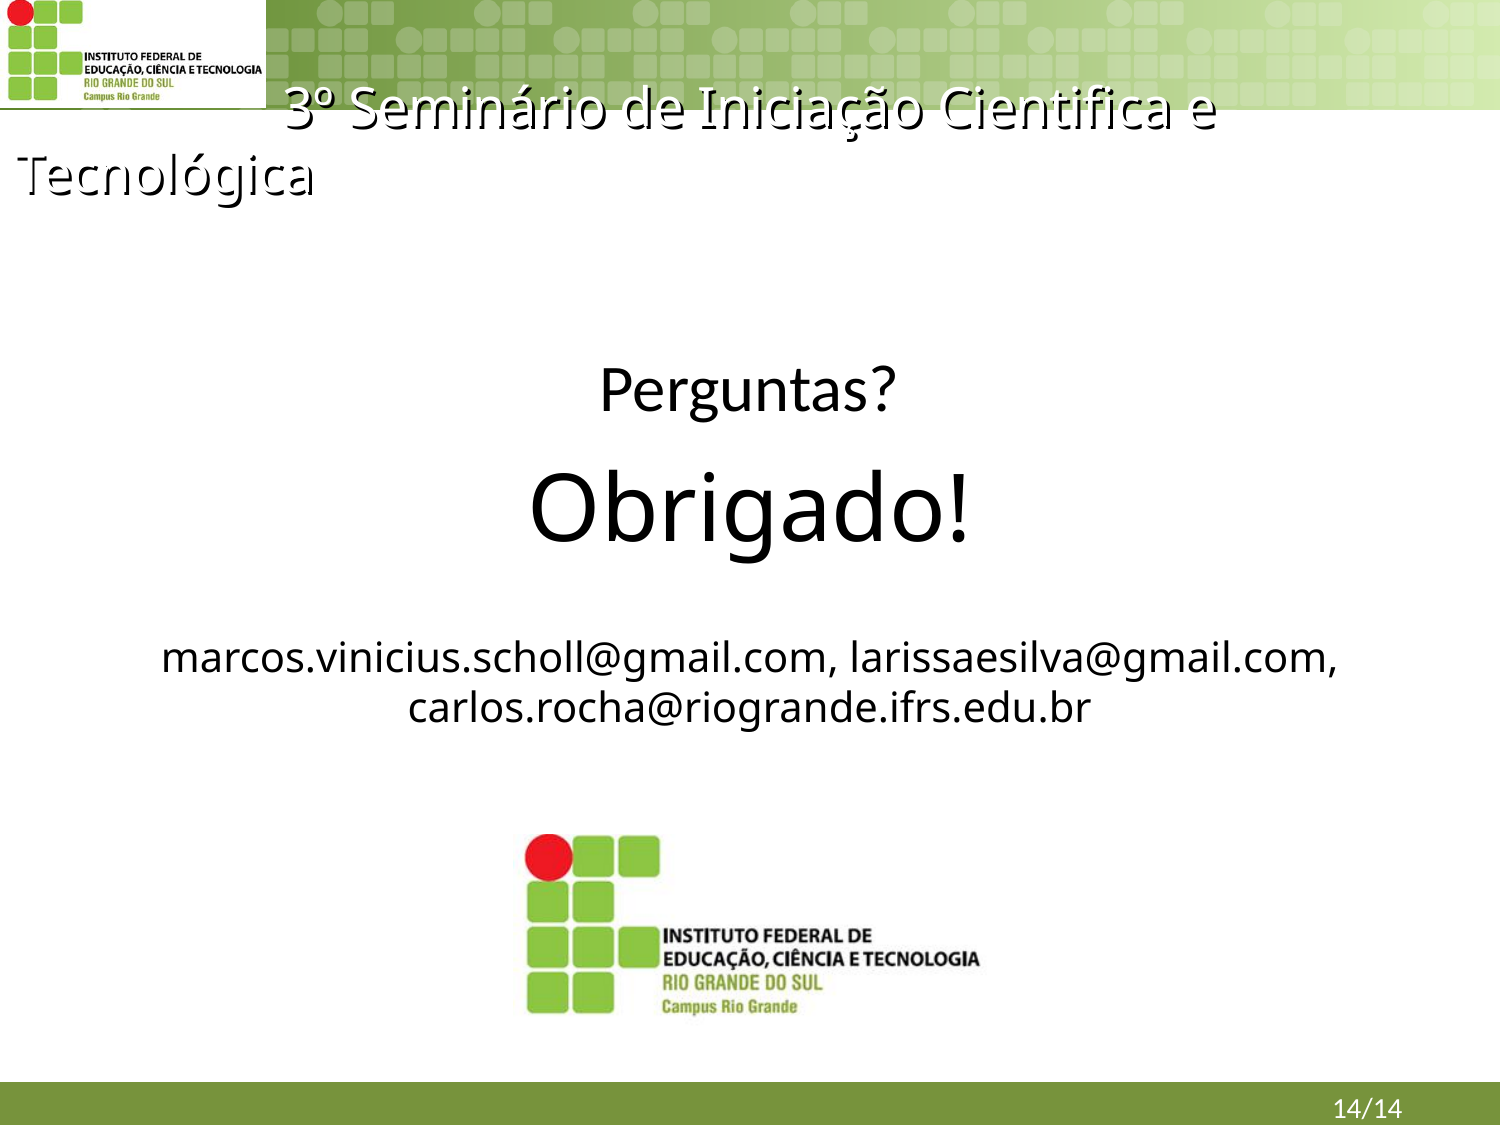

3º Seminário de Iniciação Cientifica e Tecnológica
# Perguntas?
Obrigado!
marcos.vinicius.scholl@gmail.com, larissaesilva@gmail.com, carlos.rocha@riogrande.ifrs.edu.br
Streaming de vídeo para uma Plataforma Experimental em Robótica Subaquática